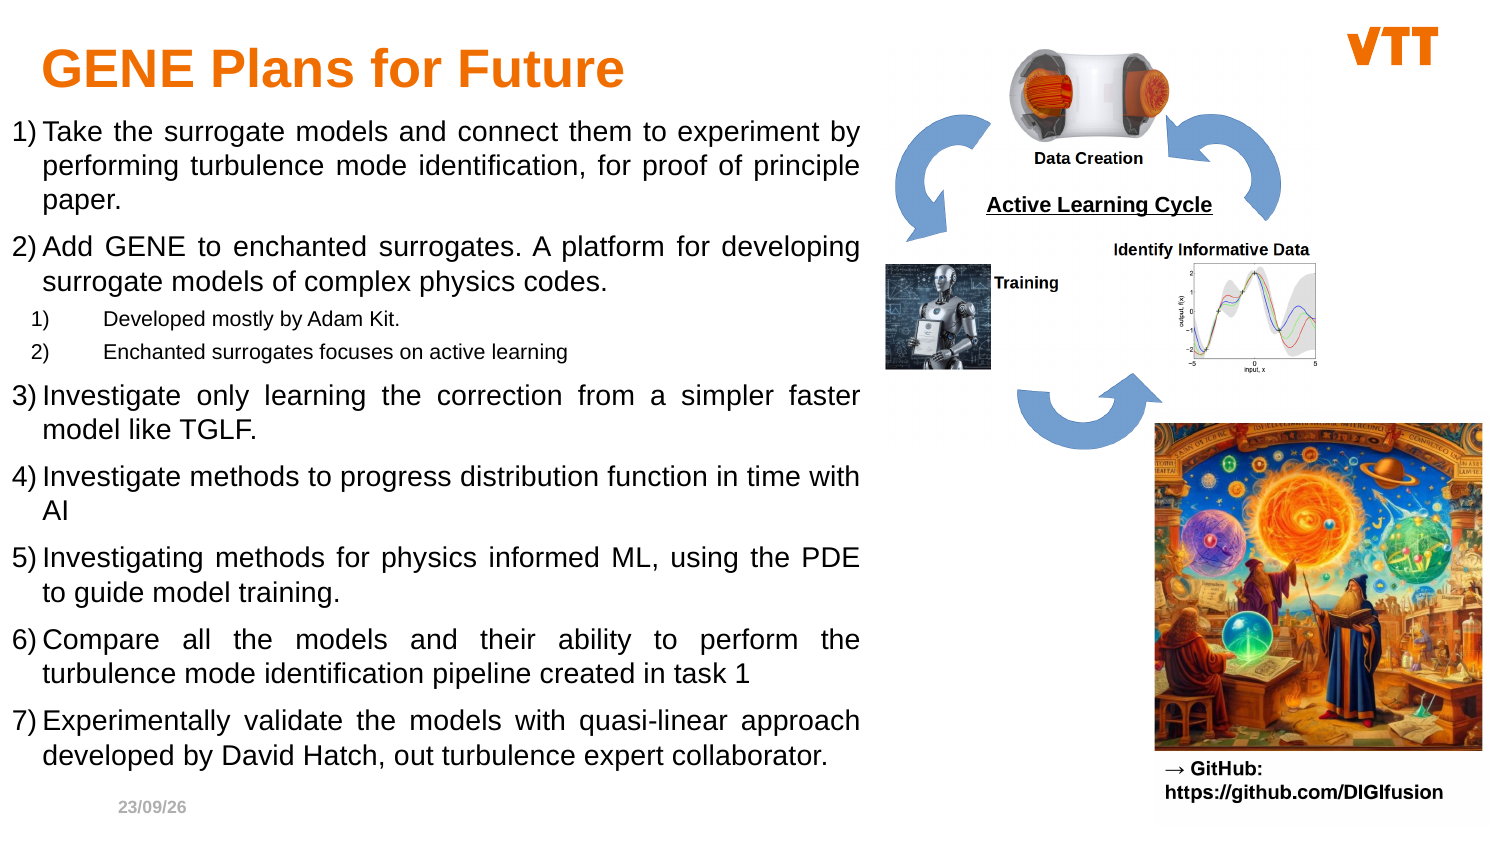

# GENE Plans for Future
Take the surrogate models and connect them to experiment by performing turbulence mode identification, for proof of principle paper.
Add GENE to enchanted surrogates. A platform for developing surrogate models of complex physics codes.
Developed mostly by Adam Kit.
Enchanted surrogates focuses on active learning
Investigate only learning the correction from a simpler faster model like TGLF.
Investigate methods to progress distribution function in time with AI
Investigating methods for physics informed ML, using the PDE to guide model training.
Compare all the models and their ability to perform the turbulence mode identification pipeline created in task 1
Experimentally validate the models with quasi-linear approach developed by David Hatch, out turbulence expert collaborator.
Active Learning Cycle